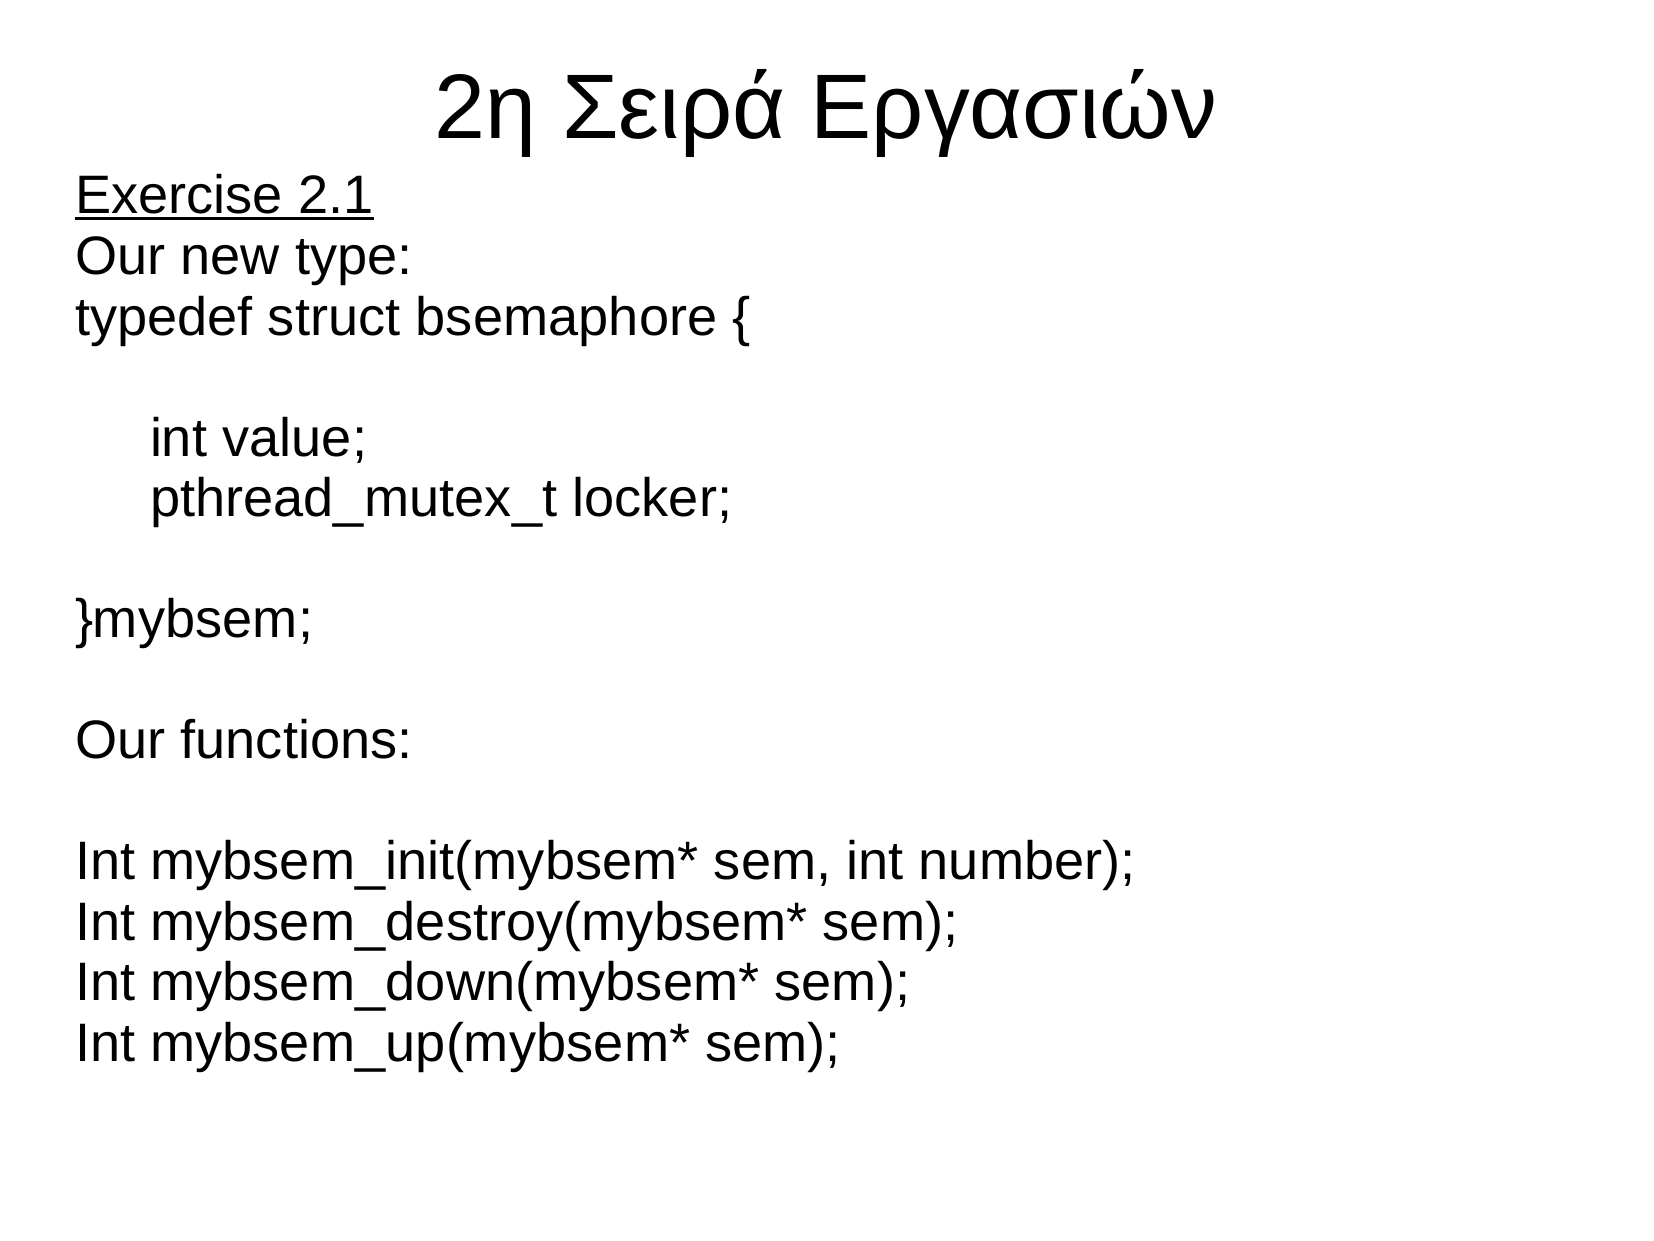

# 2η Σειρά Εργασιών
Exercise 2.1
Our new type:
typedef struct bsemaphore {
	int value;
	pthread_mutex_t locker;
}mybsem;
Our functions:
Int mybsem_init(mybsem* sem, int number);
Int mybsem_destroy(mybsem* sem);
Int mybsem_down(mybsem* sem);
Int mybsem_up(mybsem* sem);